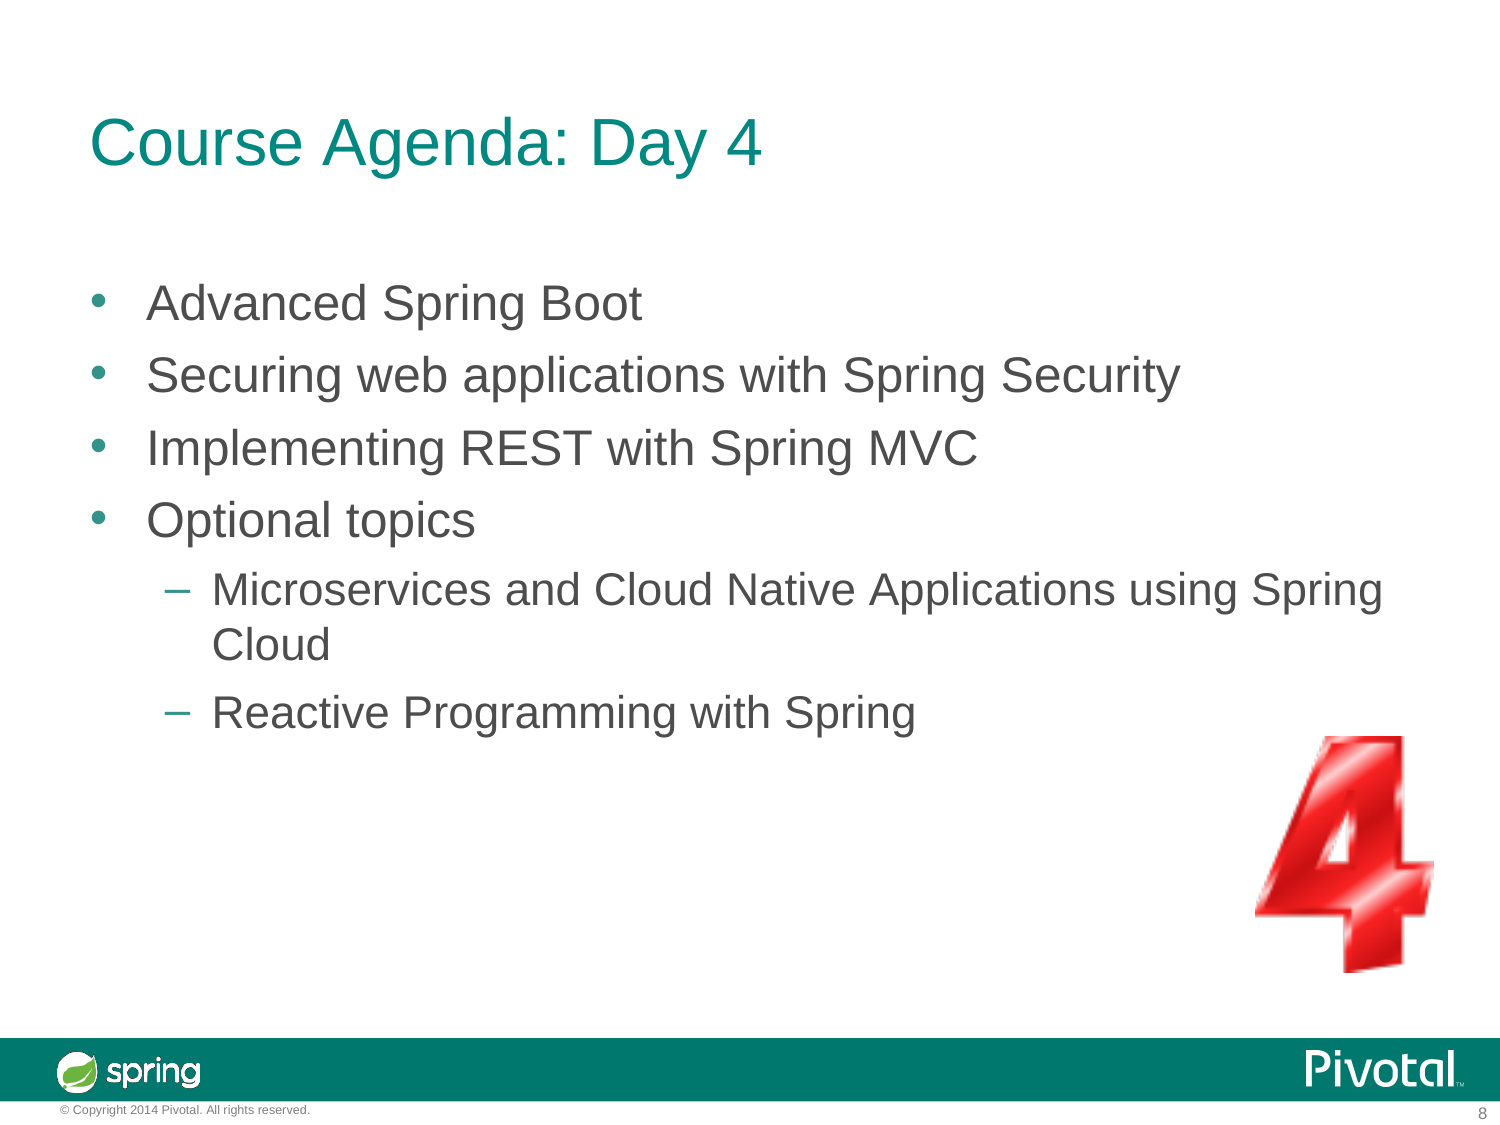

# Course Agenda: Day 4
Advanced Spring Boot
Securing web applications with Spring Security
Implementing REST with Spring MVC
Optional topics
Microservices and Cloud Native Applications using Spring Cloud
Reactive Programming with Spring